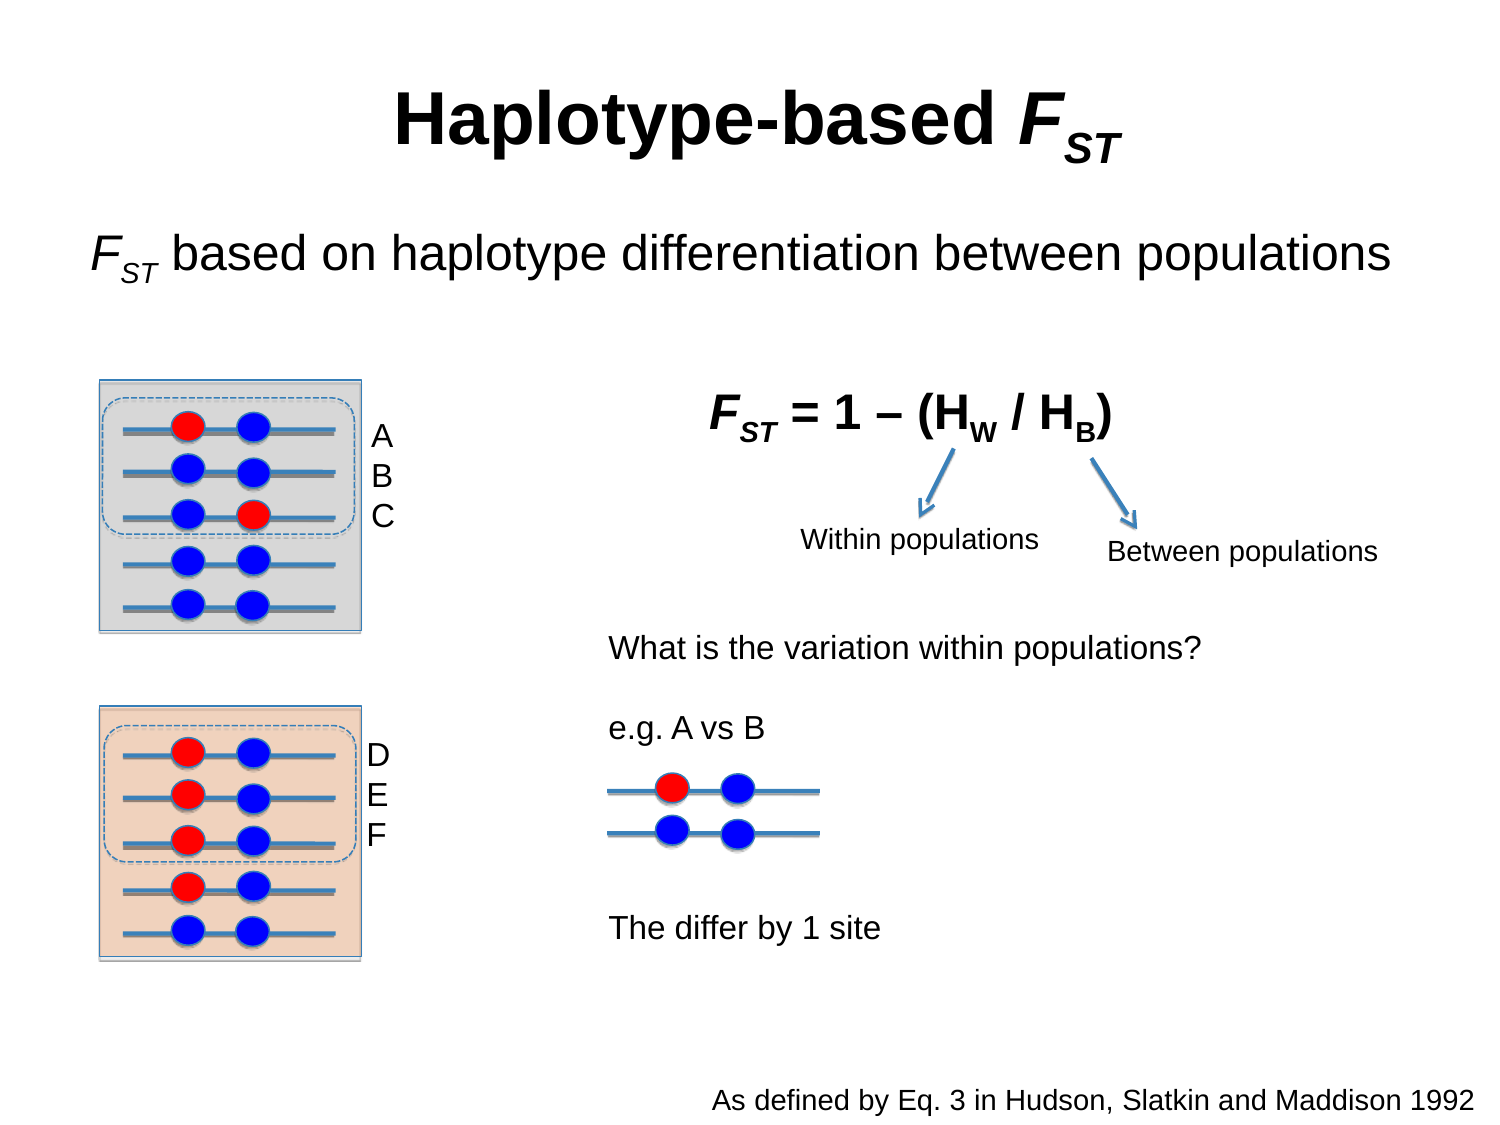

# Haplotype-based FST
FST based on haplotype differentiation between populations
FST = 1 – (HW / HB)
A
B
C
Within populations
Between populations
What is the variation within populations?
e.g. A vs B
The differ by 1 site
D
E
F
As defined by Eq. 3 in Hudson, Slatkin and Maddison 1992